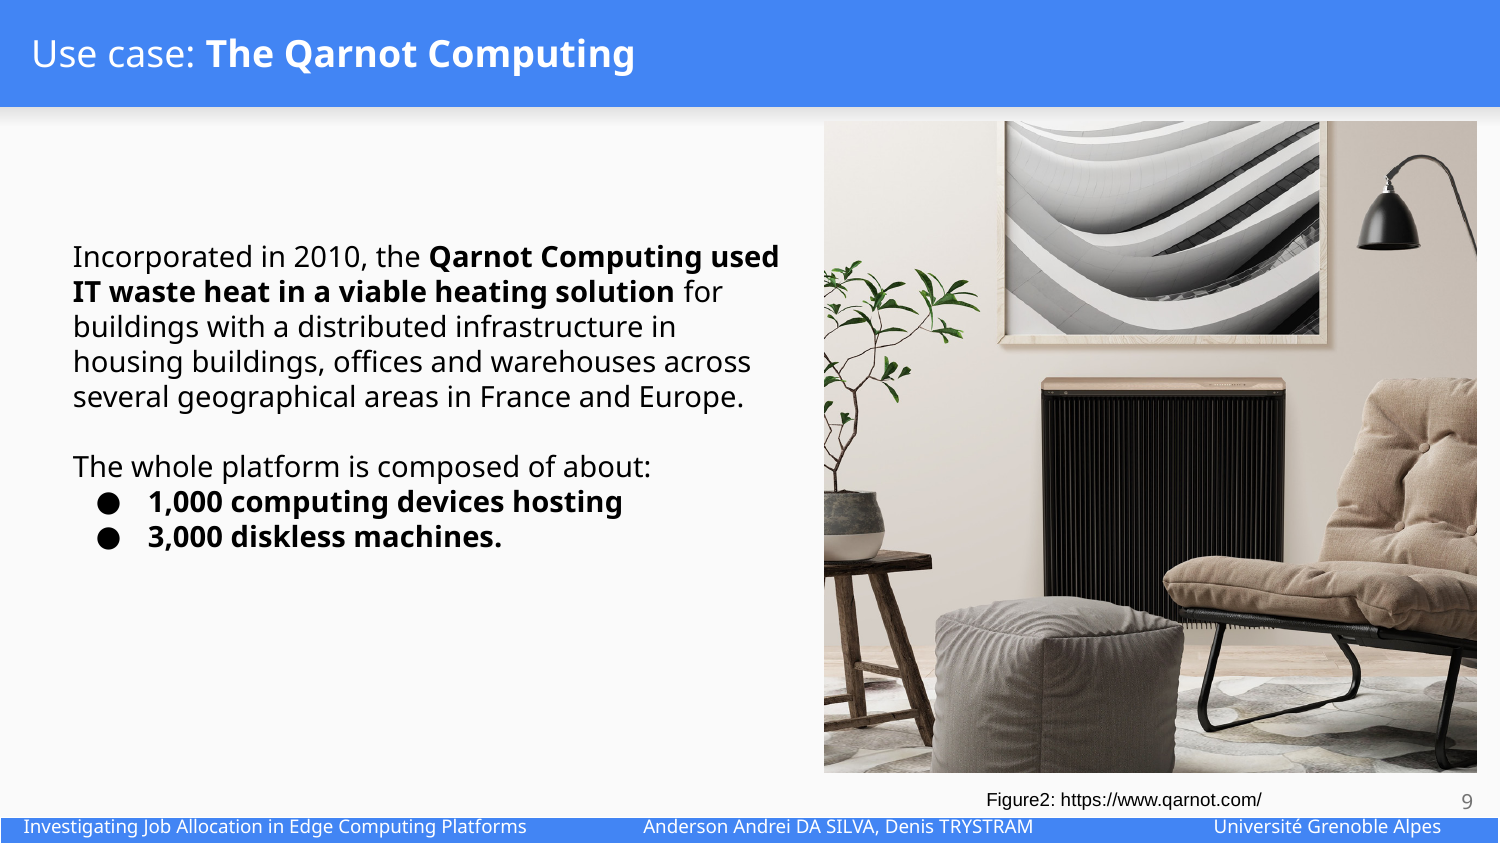

# Use case: The Qarnot Computing
Incorporated in 2010, the Qarnot Computing used IT waste heat in a viable heating solution for buildings with a distributed infrastructure in housing buildings, offices and warehouses across several geographical areas in France and Europe.
The whole platform is composed of about:
1,000 computing devices hosting
3,000 diskless machines.
Figure2: https://www.qarnot.com/
Investigating Job Allocation in Edge Computing Platforms
Anderson Andrei DA SILVA, Denis TRYSTRAM
Université Grenoble Alpes